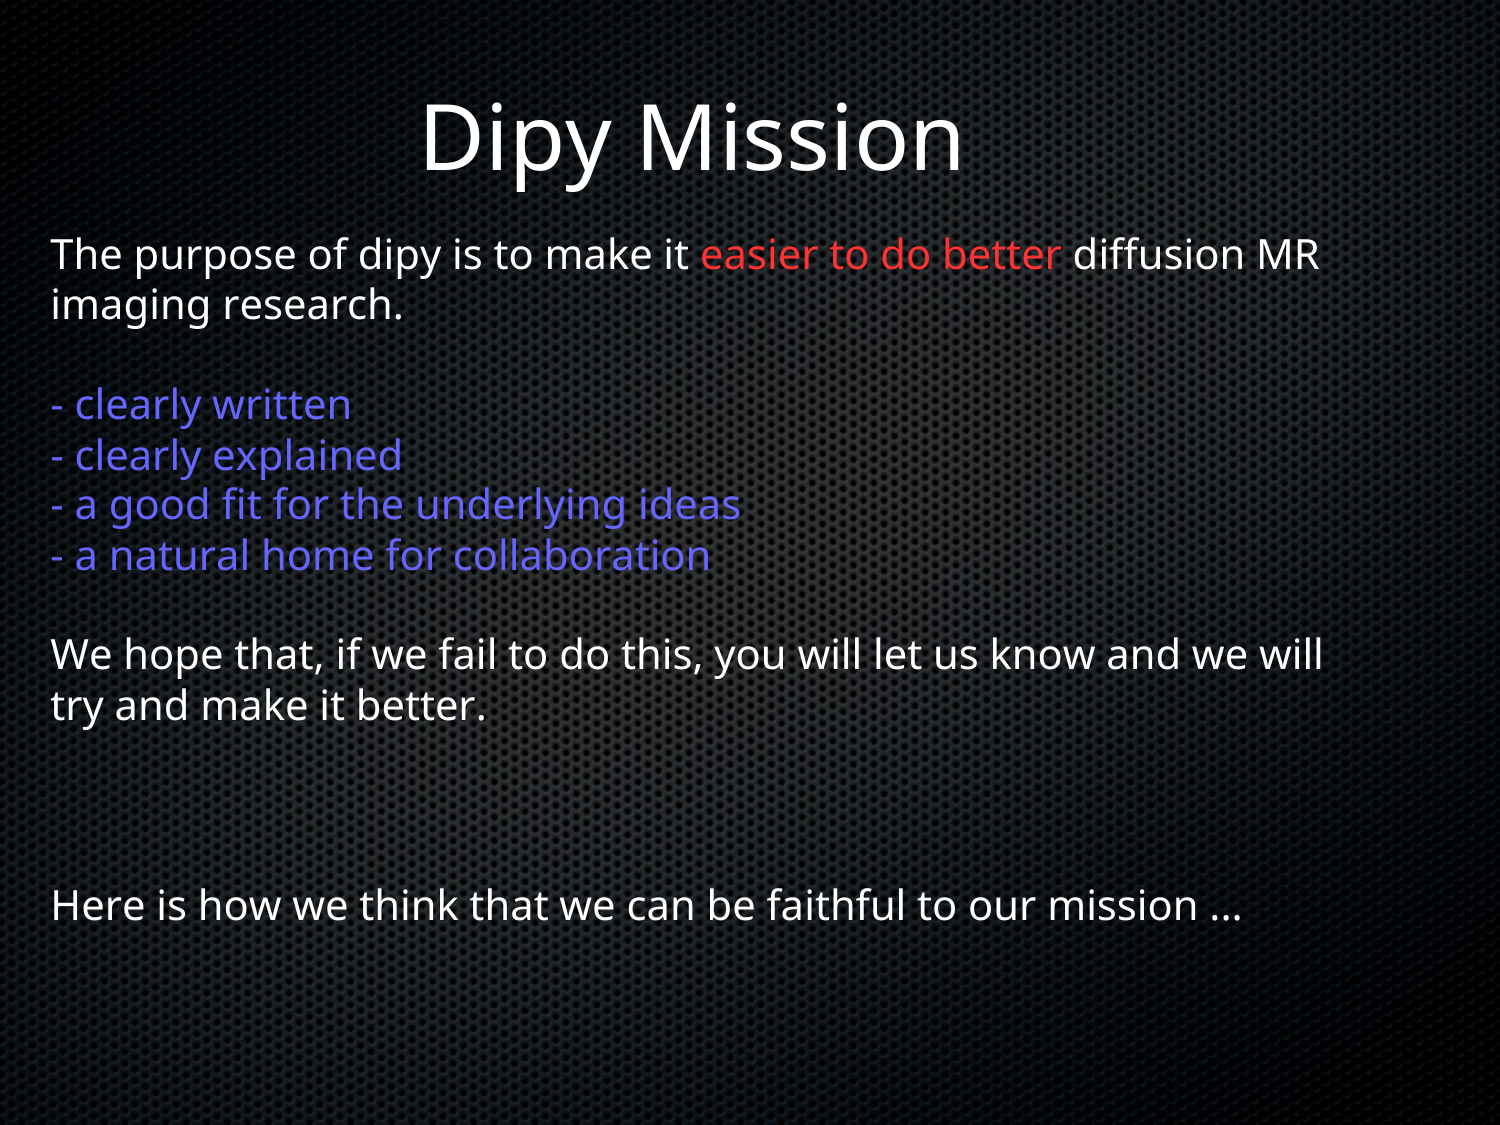

Dipy Mission
The purpose of dipy is to make it easier to do better diffusion MR
imaging research.
- clearly written
- clearly explained
- a good fit for the underlying ideas
- a natural home for collaboration
We hope that, if we fail to do this, you will let us know and we will
try and make it better.
Here is how we think that we can be faithful to our mission ...